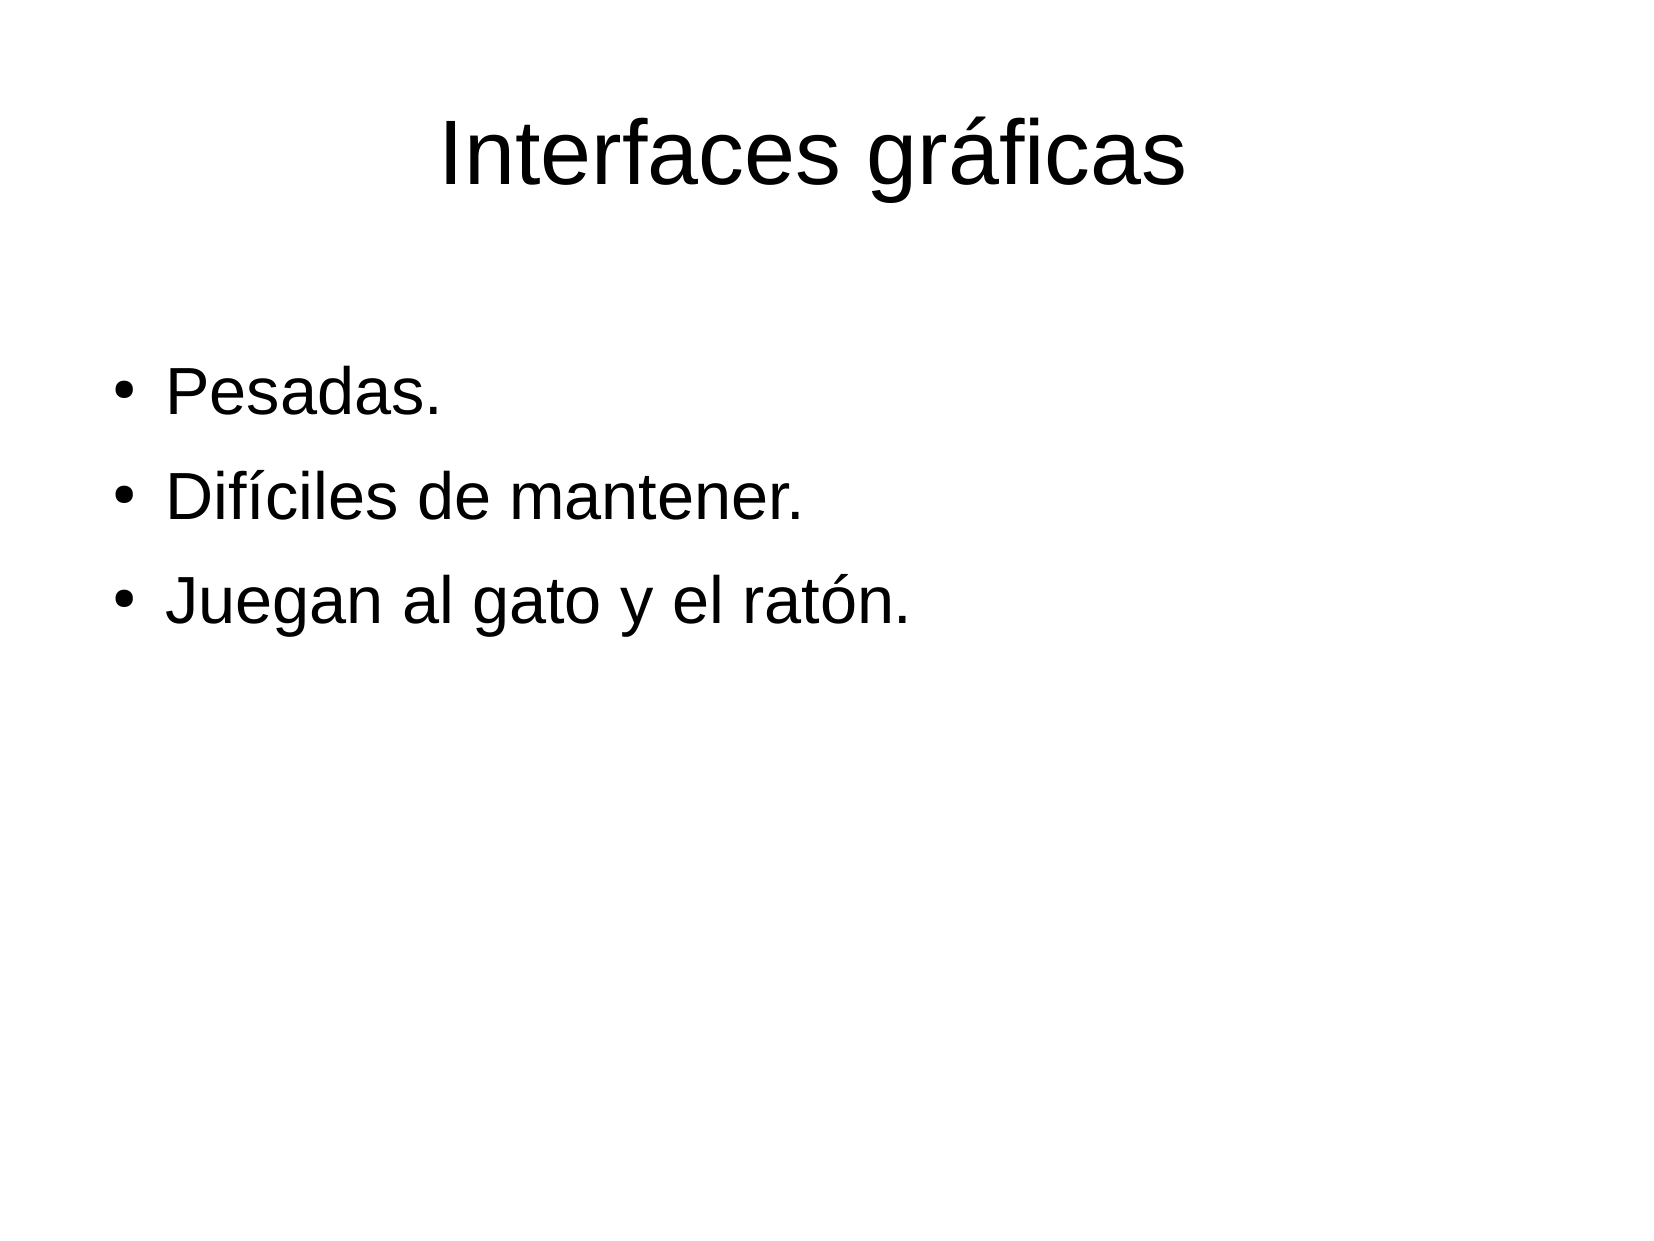

# Interfaces gráficas
Pesadas.
Difíciles de mantener.
Juegan al gato y el ratón.